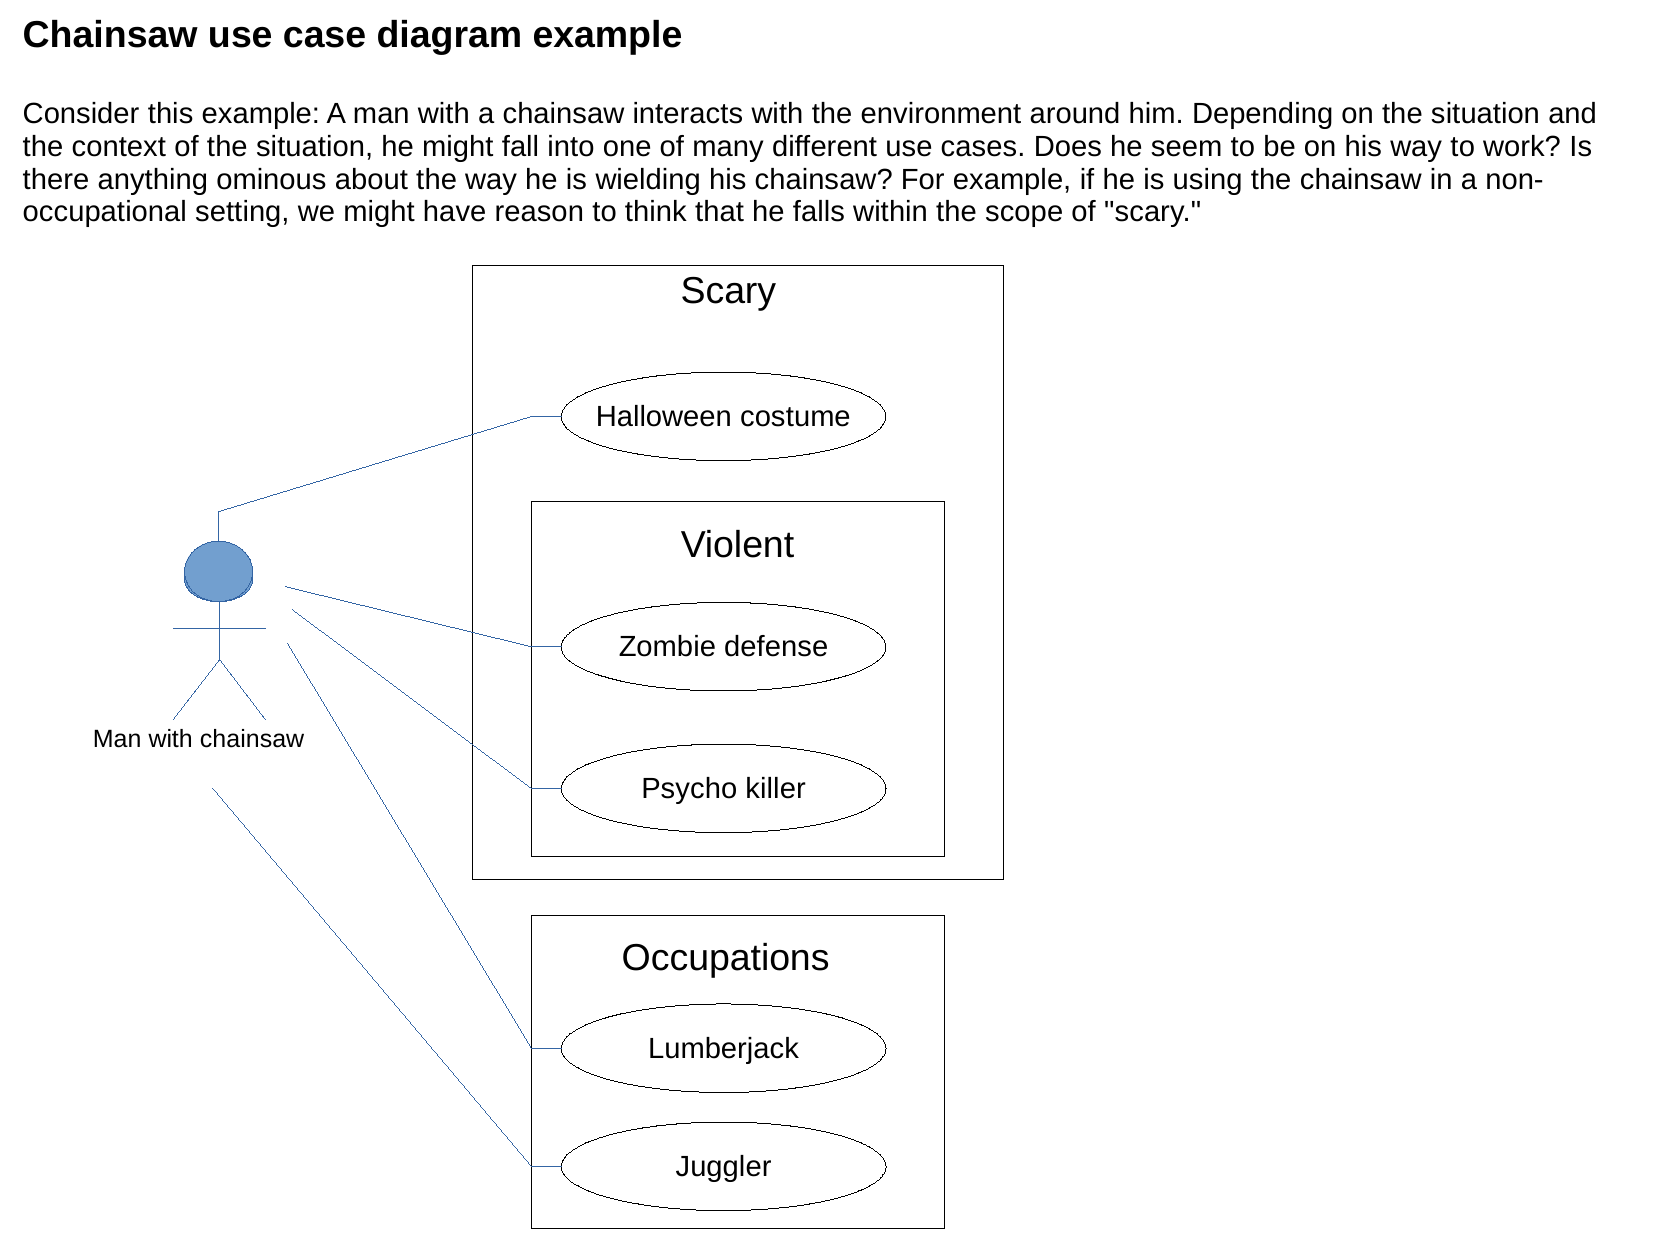

Chainsaw use case diagram example
Consider this example: A man with a chainsaw interacts with the environment around him. Depending on the situation and the context of the situation, he might fall into one of many different use cases. Does he seem to be on his way to work? Is there anything ominous about the way he is wielding his chainsaw? For example, if he is using the chainsaw in a non-occupational setting, we might have reason to think that he falls within the scope of "scary."
Scary
Halloween costume
Violent
Zombie defense
Man with chainsaw
Psycho killer
Occupations
Lumberjack
Juggler